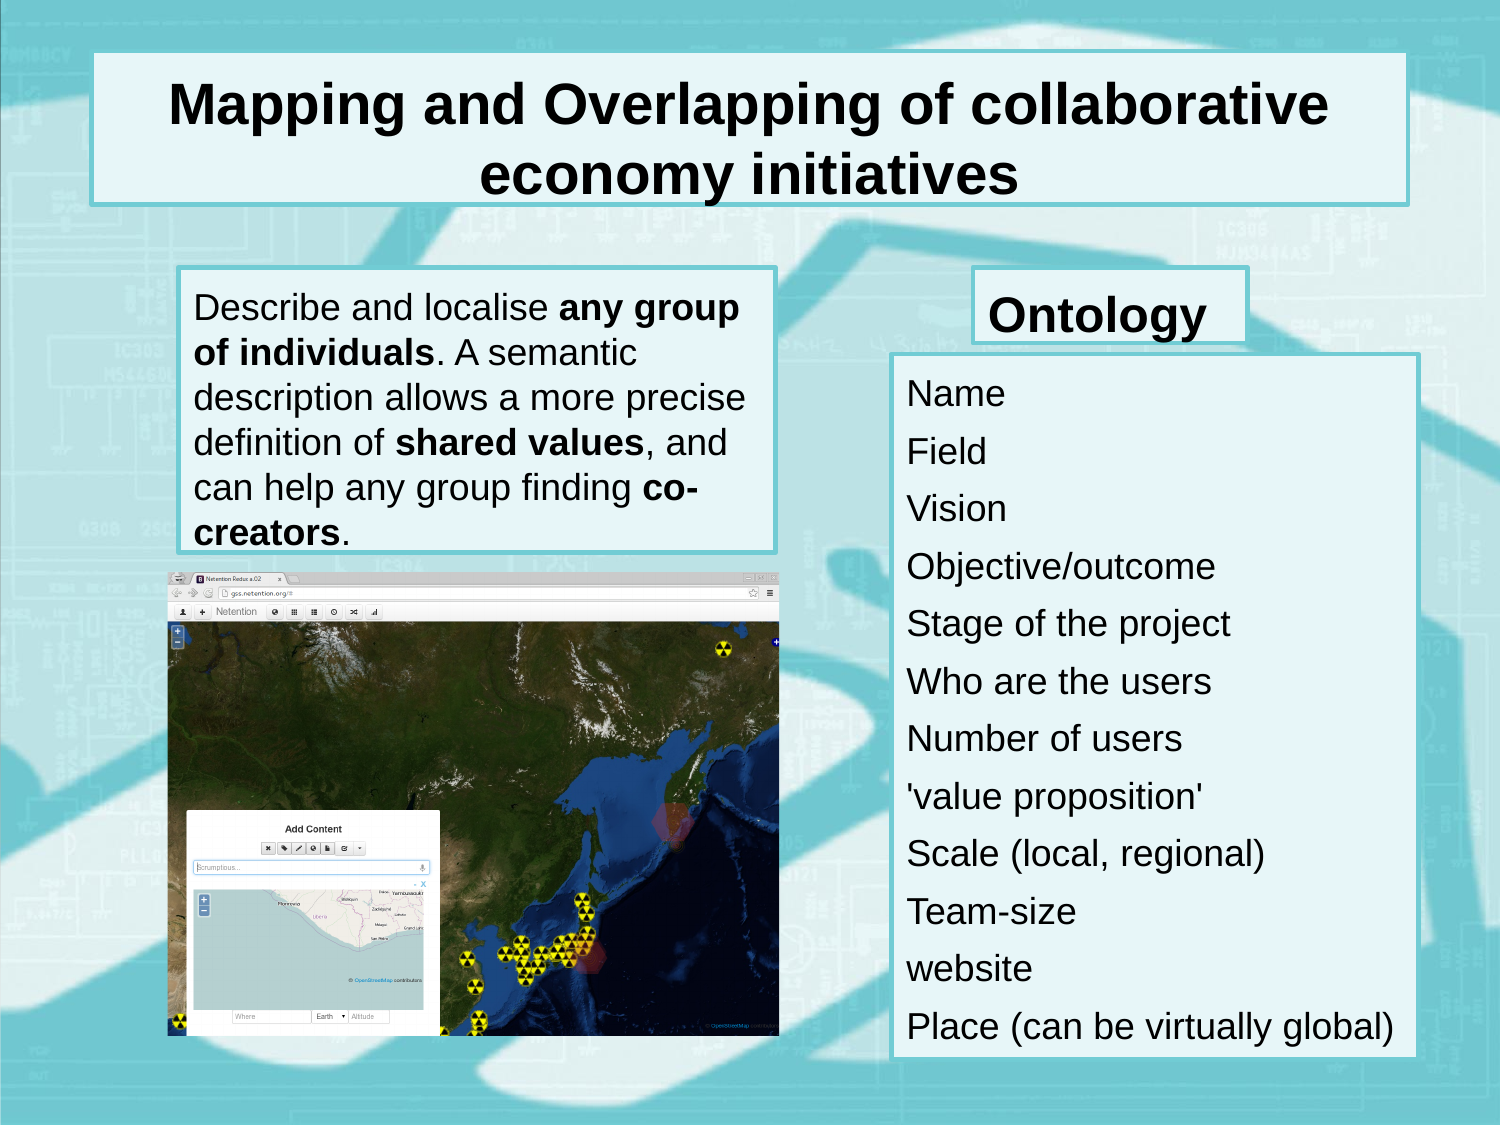

Mapping and Overlapping of collaborative economy initiatives
Describe and localise any group of individuals. A semantic description allows a more precise definition of shared values, and can help any group finding co-creators.
Ontology
Name
Field
Vision
Objective/outcome
Stage of the project
Who are the users
Number of users
'value proposition'
Scale (local, regional)
Team-size
website
Place (can be virtually global)